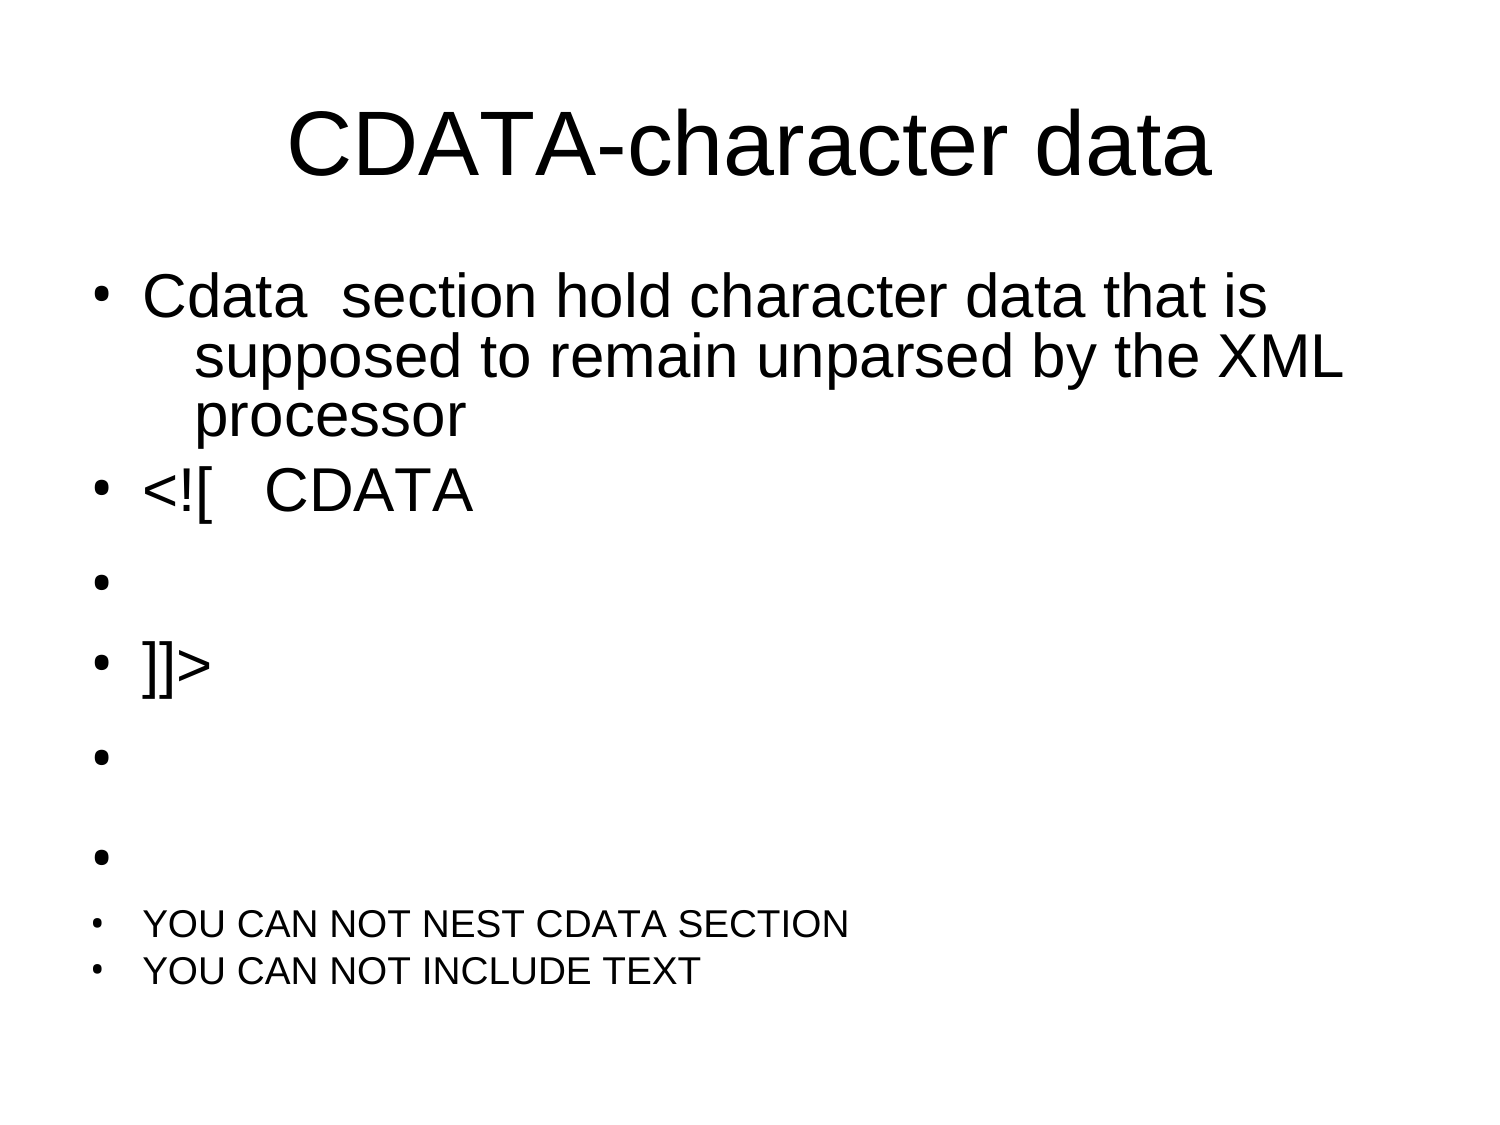

# CDATA-character data
Cdata section hold character data that is supposed to remain unparsed by the XML processor
<![	CDATA
]]>
YOU CAN NOT NEST CDATA SECTION
YOU CAN NOT INCLUDE TEXT